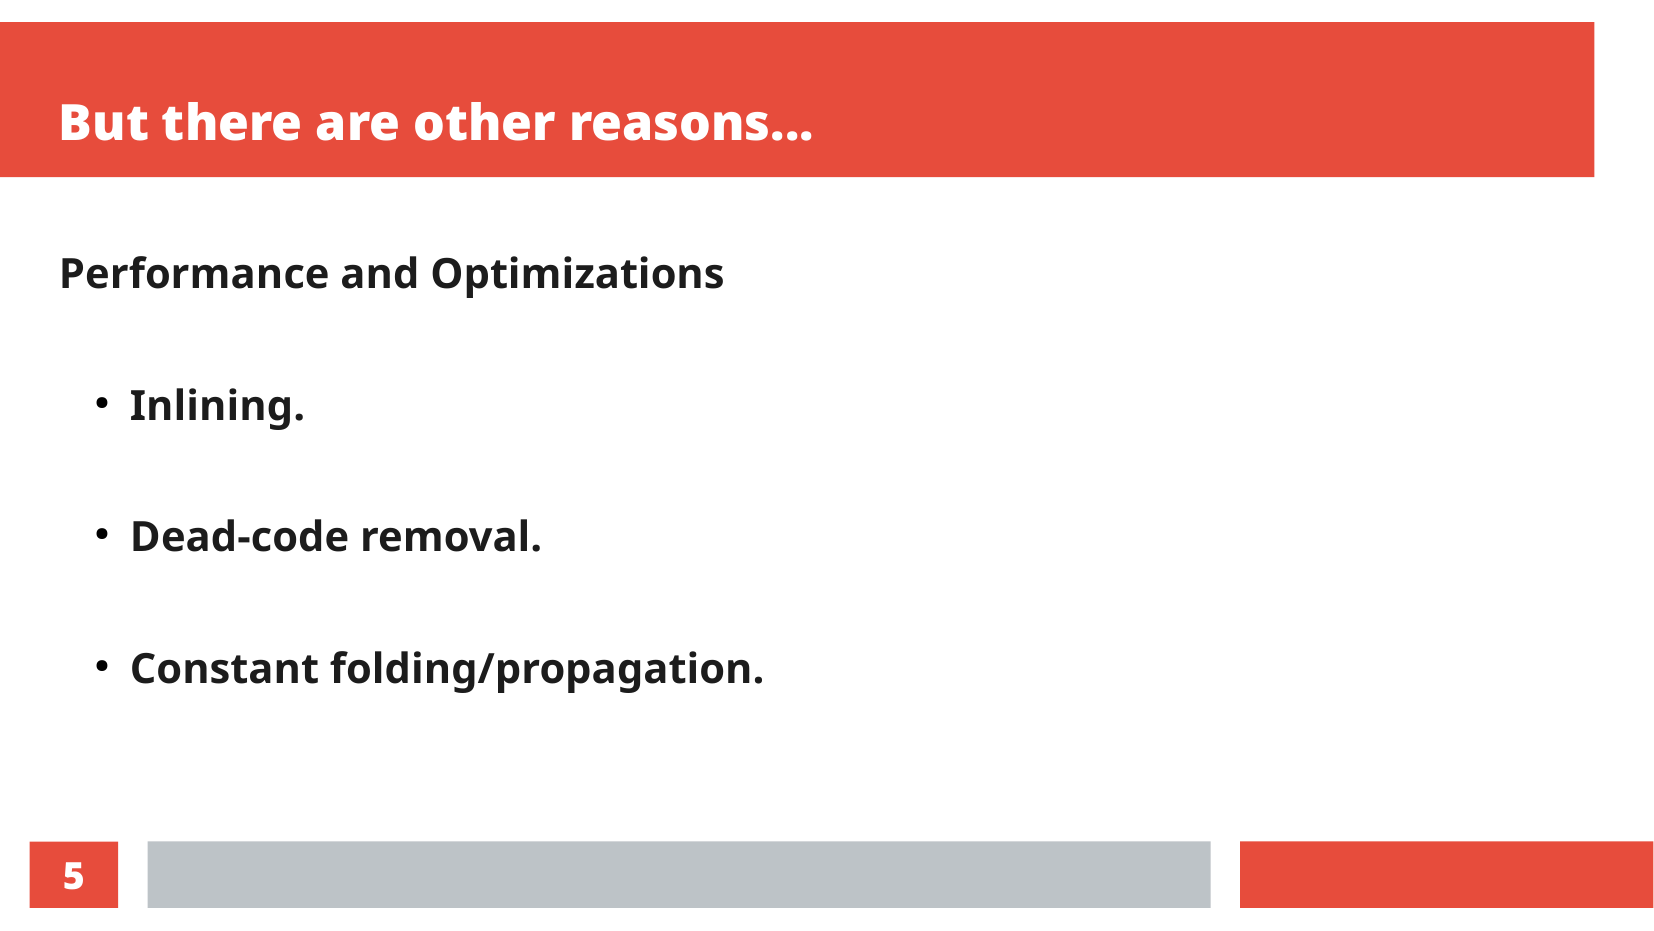

# But there are other reasons...
Performance and Optimizations
Inlining.
Dead-code removal.
Constant folding/propagation.
5